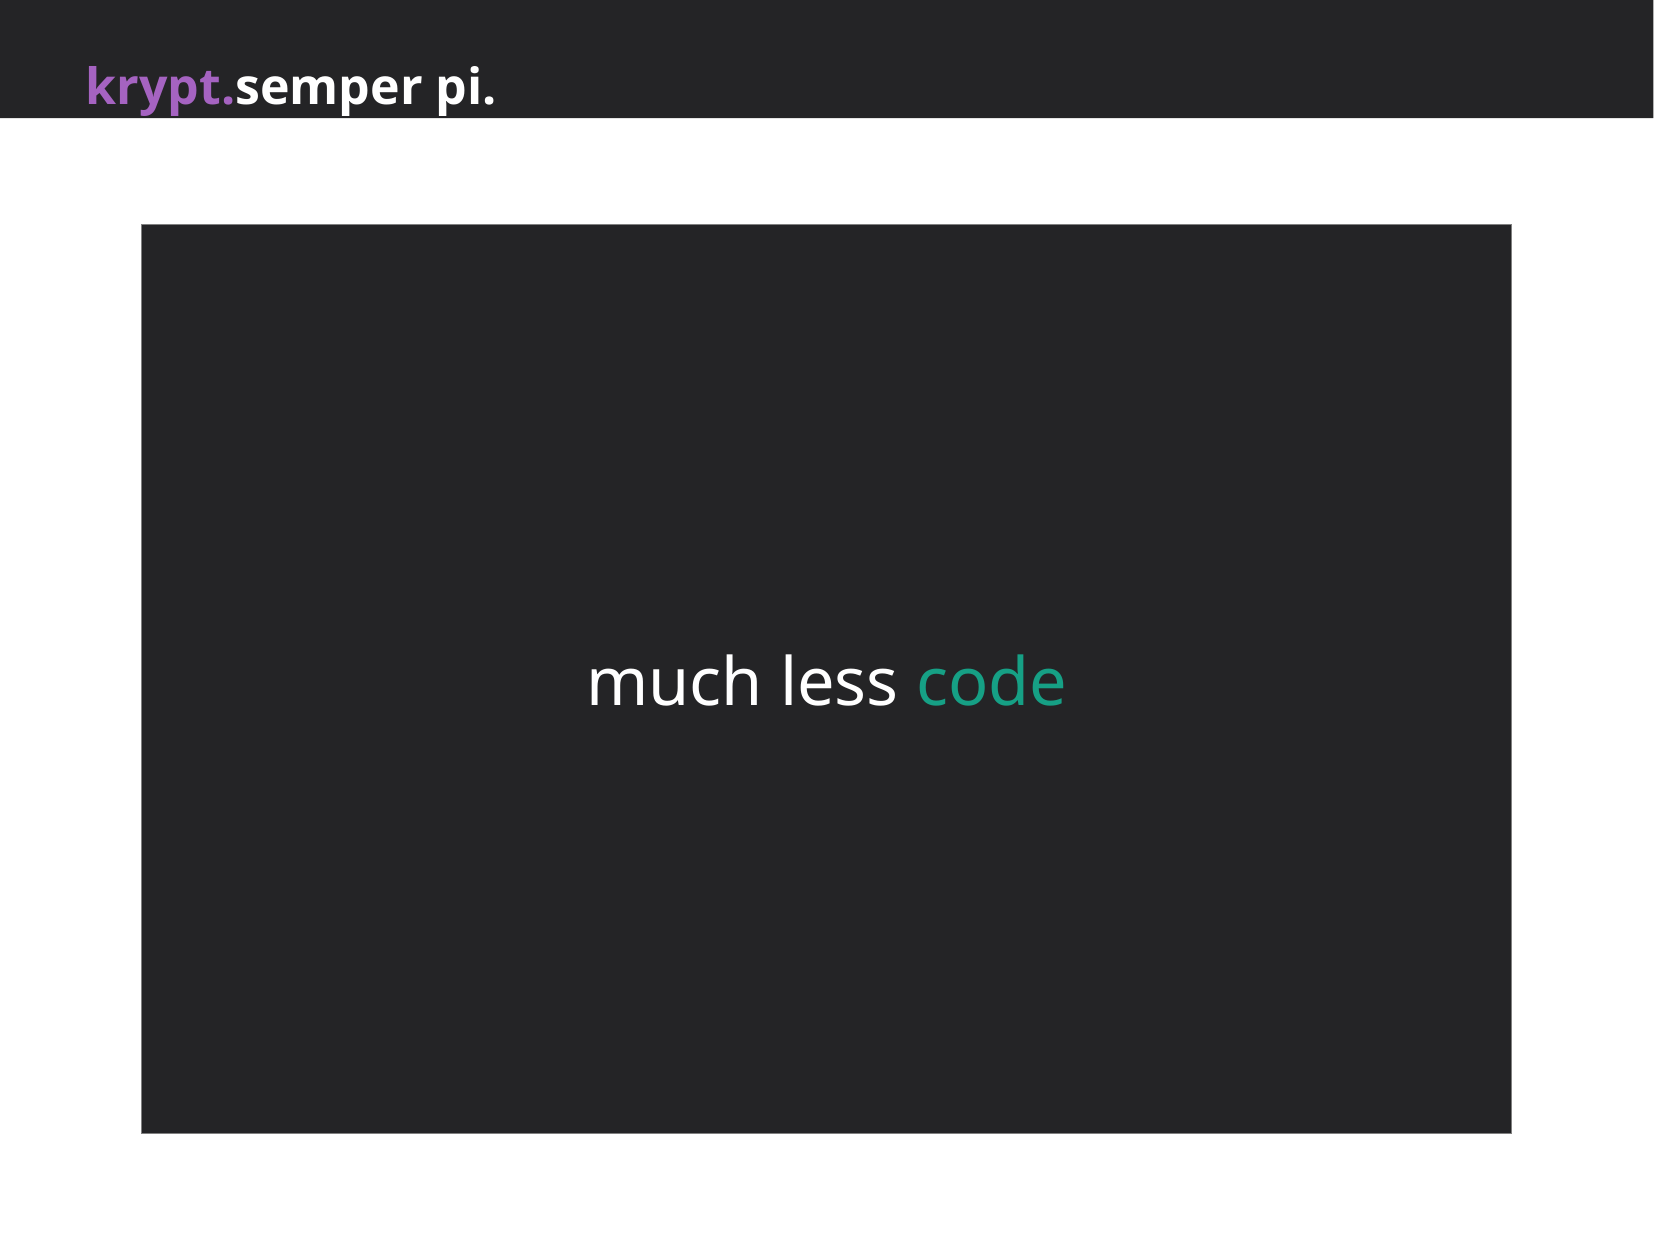

krypt.semper pi.
much less code
krypt first of all is a framework